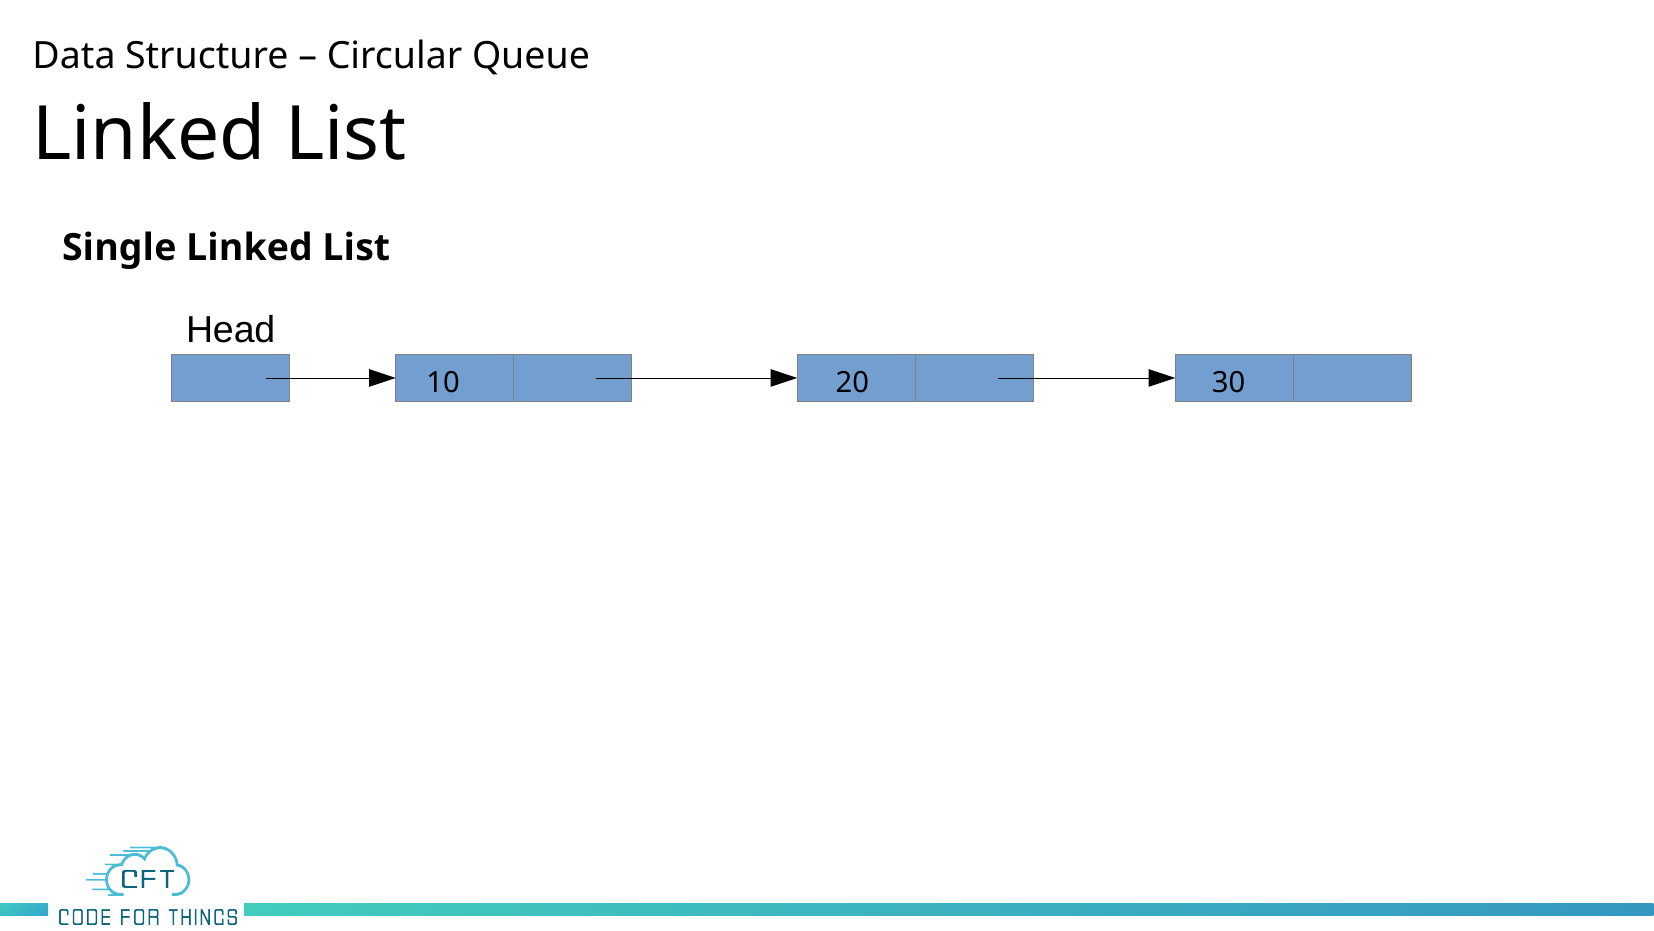

# Data Structure – Circular Queue Linked List
Single Linked List
Head
10
20
30